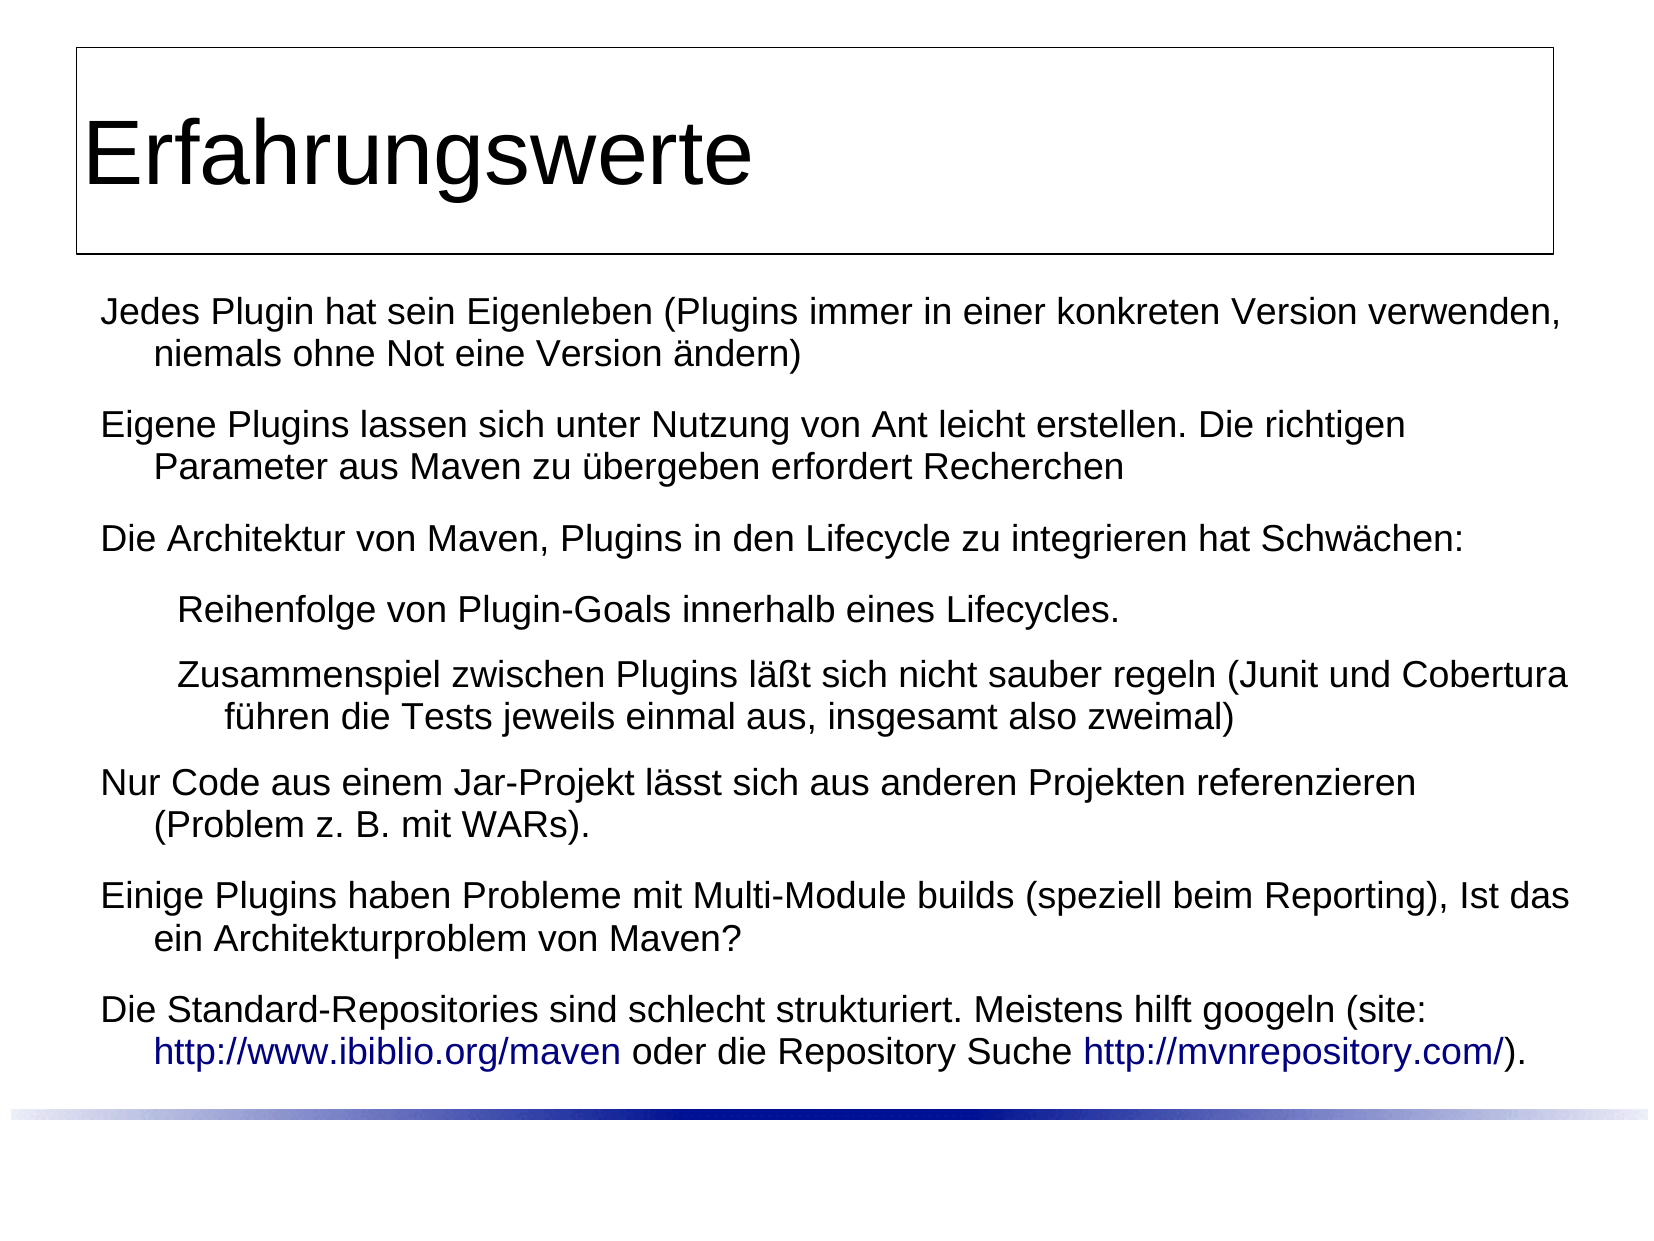

# Erfahrungswerte
Jedes Plugin hat sein Eigenleben (Plugins immer in einer konkreten Version verwenden, niemals ohne Not eine Version ändern)
Eigene Plugins lassen sich unter Nutzung von Ant leicht erstellen. Die richtigen Parameter aus Maven zu übergeben erfordert Recherchen
Die Architektur von Maven, Plugins in den Lifecycle zu integrieren hat Schwächen:
Reihenfolge von Plugin-Goals innerhalb eines Lifecycles.
Zusammenspiel zwischen Plugins läßt sich nicht sauber regeln (Junit und Cobertura führen die Tests jeweils einmal aus, insgesamt also zweimal)
Nur Code aus einem Jar-Projekt lässt sich aus anderen Projekten referenzieren (Problem z. B. mit WARs).
Einige Plugins haben Probleme mit Multi-Module builds (speziell beim Reporting), Ist das ein Architekturproblem von Maven?
Die Standard-Repositories sind schlecht strukturiert. Meistens hilft googeln (site:http://www.ibiblio.org/maven oder die Repository Suche http://mvnrepository.com/).